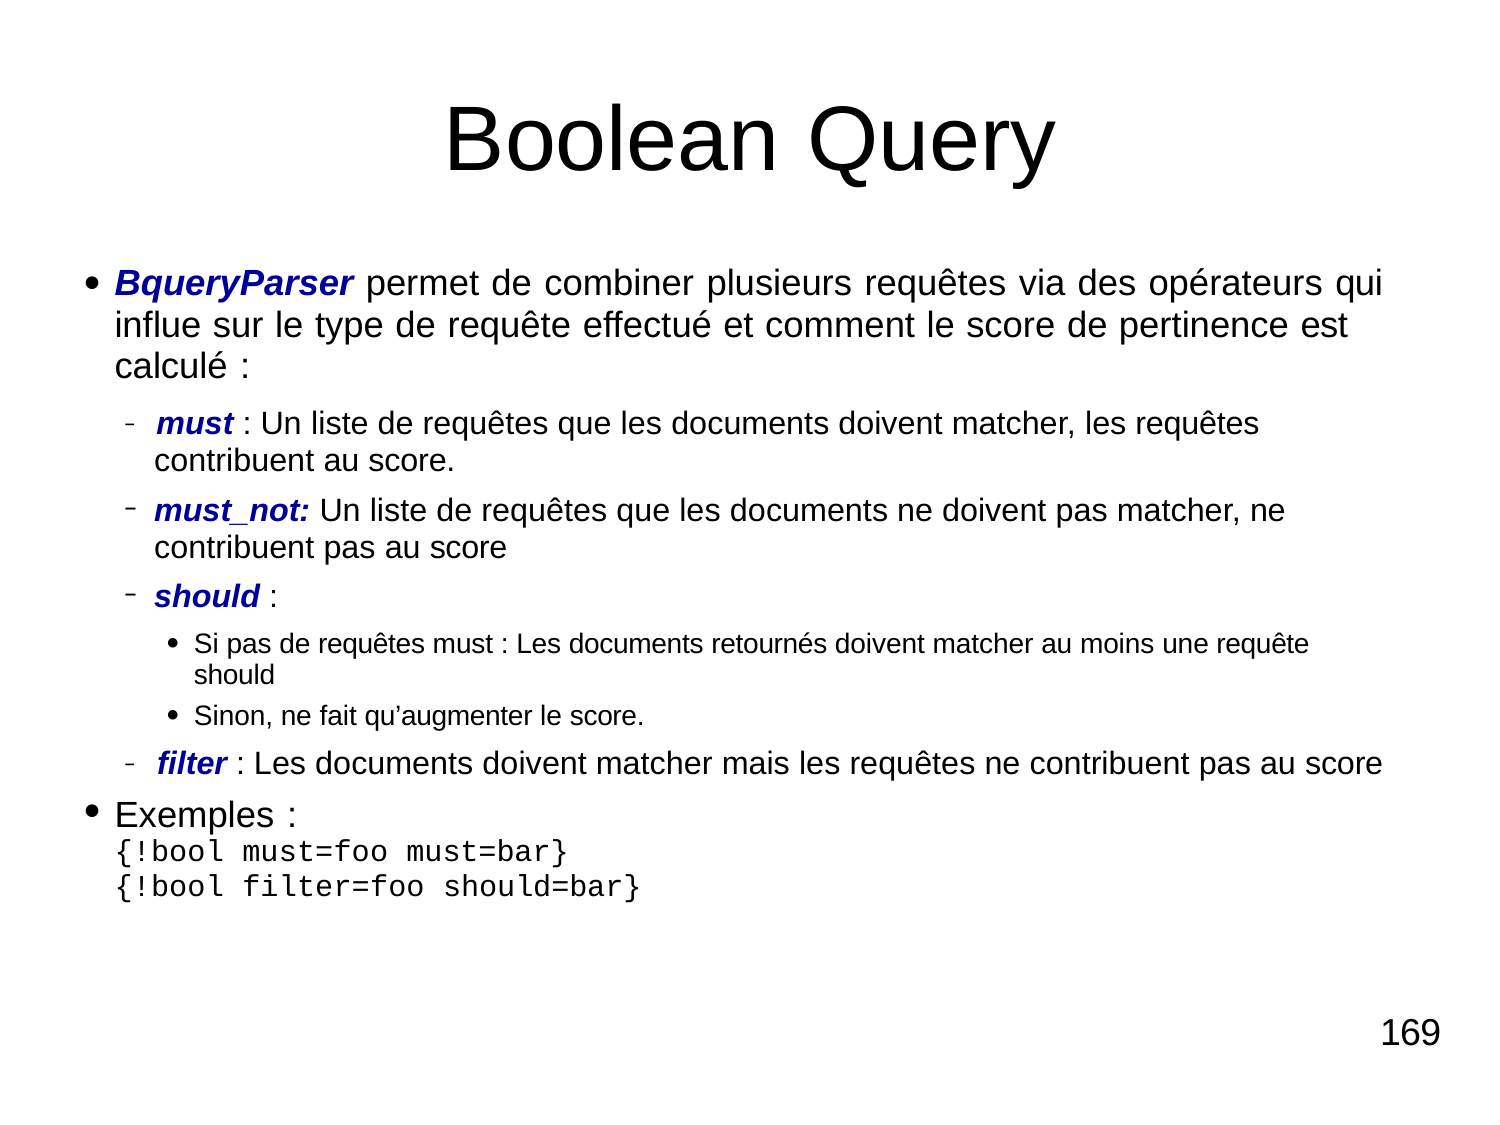

# Boolean	Query
BqueryParser permet de combiner plusieurs requêtes via des opérateurs qui influe sur le type de requête effectué et comment le score de pertinence est calculé :
●
– must : Un liste de requêtes que les documents doivent matcher, les requêtes contribuent au score.
must_not: Un liste de requêtes que les documents ne doivent pas matcher, ne contribuent pas au score
should :
–
–
Si pas de requêtes must : Les documents retournés doivent matcher au moins une requête should
Sinon, ne fait qu’augmenter le score.
●
●
– filter : Les documents doivent matcher mais les requêtes ne contribuent pas au score
Exemples :
{!bool must=foo must=bar}
{!bool filter=foo should=bar}
●
169